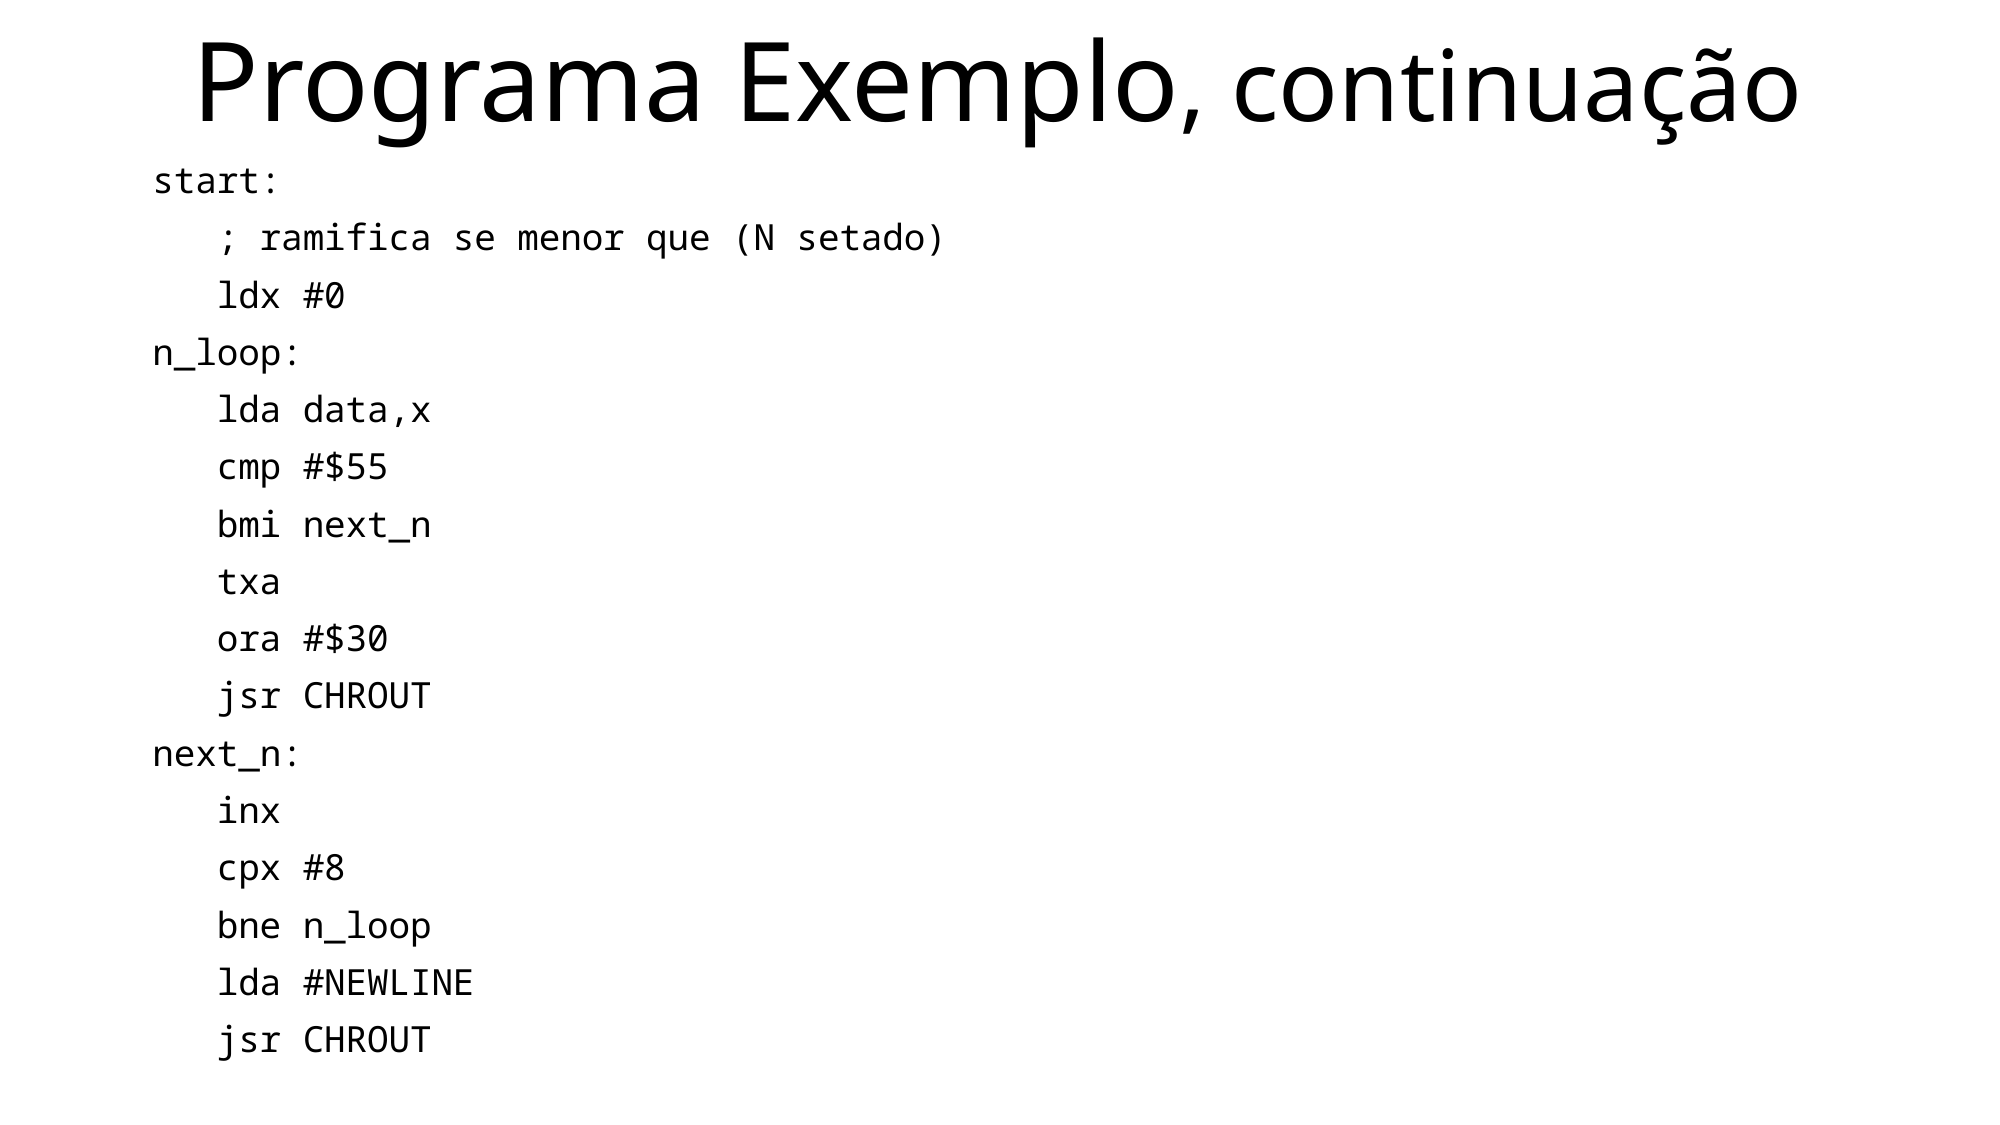

Programa Exemplo, continuação
# start:
 ; ramifica se menor que (N setado)
 ldx #0
n_loop:
 lda data,x
 cmp #$55
 bmi next_n
 txa
 ora #$30
 jsr CHROUT
next_n:
 inx
 cpx #8
 bne n_loop
 lda #NEWLINE
 jsr CHROUT